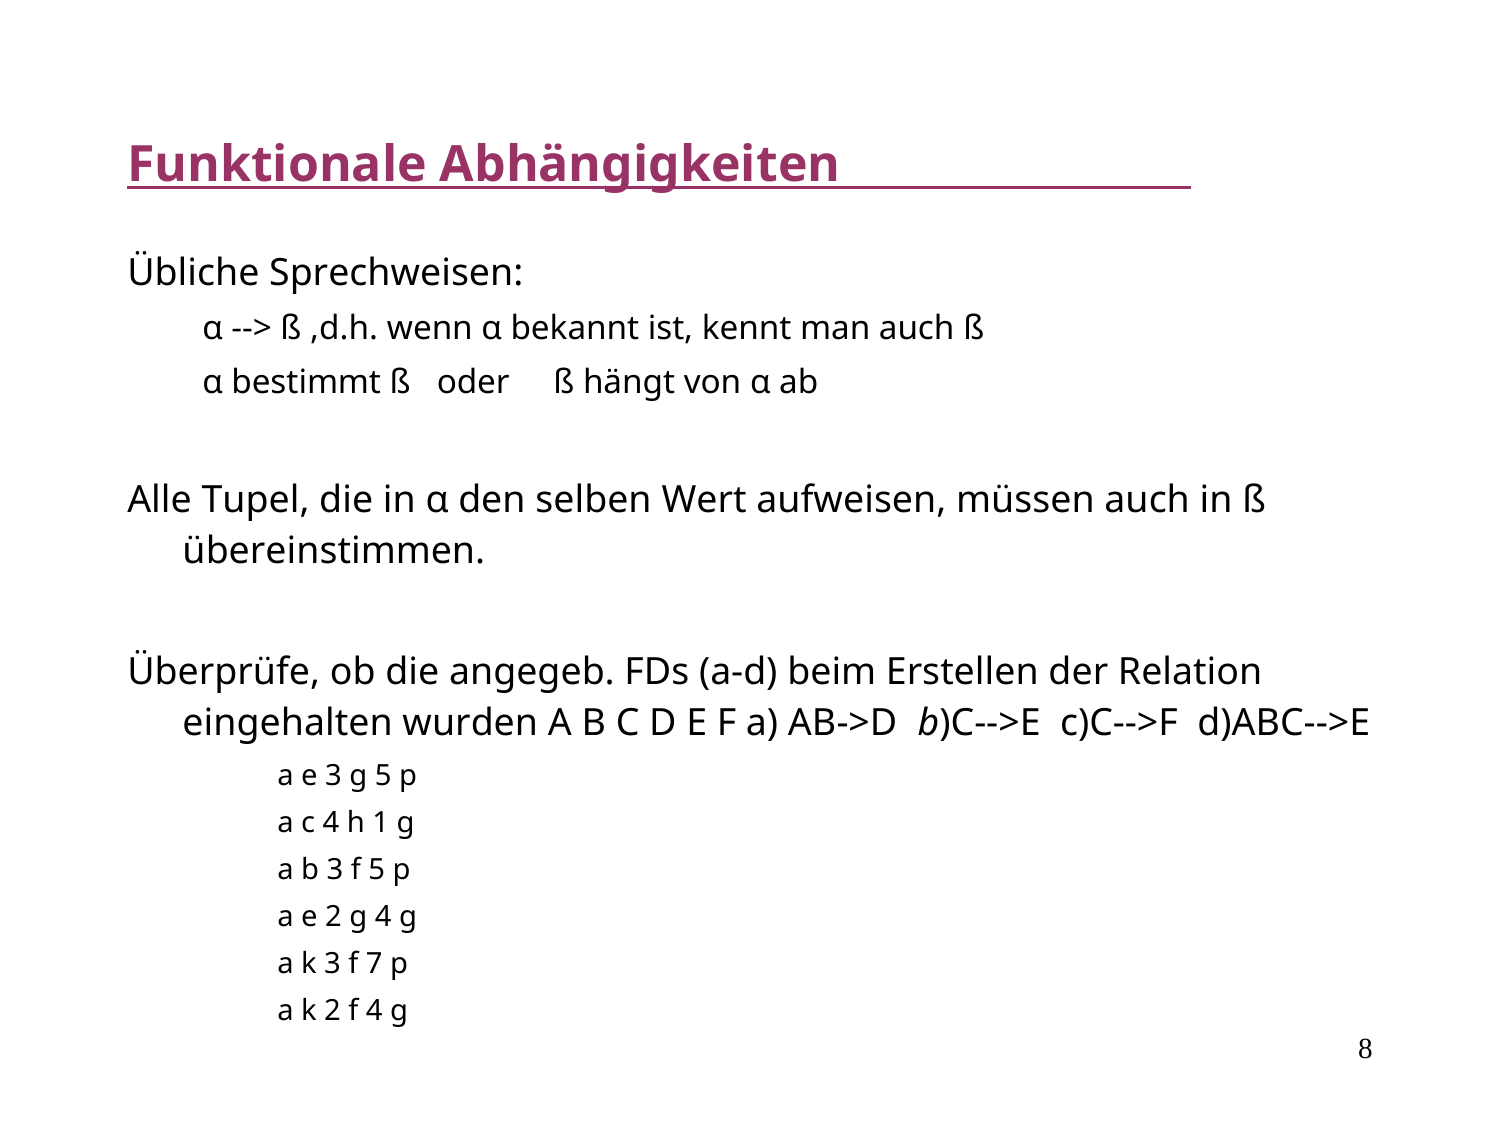

# Funktionale Abhängigkeiten
Übliche Sprechweisen:
α --> ß ,d.h. wenn α bekannt ist, kennt man auch ß
α bestimmt ß oder ß hängt von α ab
Alle Tupel, die in α den selben Wert aufweisen, müssen auch in ß übereinstimmen.
Überprüfe, ob die angegeb. FDs (a-d) beim Erstellen der Relation eingehalten wurden A B C D E F a) AB->D b)C-->E c)C-->F d)ABC-->E
a e 3 g 5 p
a c 4 h 1 g
a b 3 f 5 p
a e 2 g 4 g
a k 3 f 7 p
a k 2 f 4 g
8